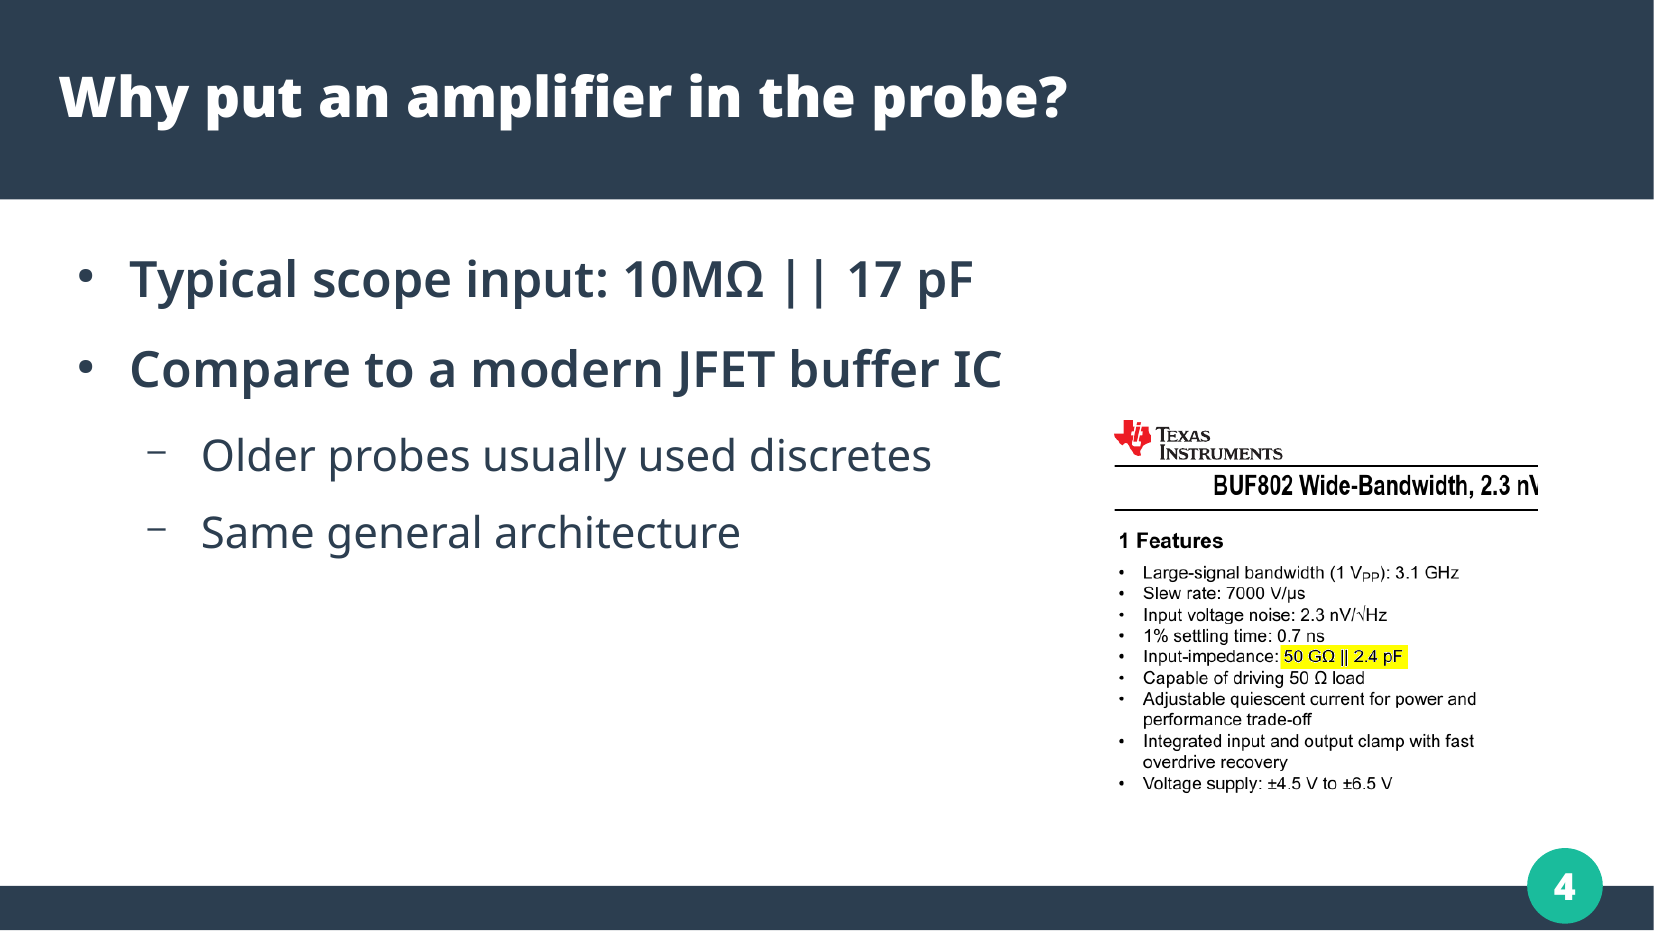

# Why put an amplifier in the probe?
Typical scope input: 10MΩ || 17 pF
Compare to a modern JFET buffer IC
Older probes usually used discretes
Same general architecture